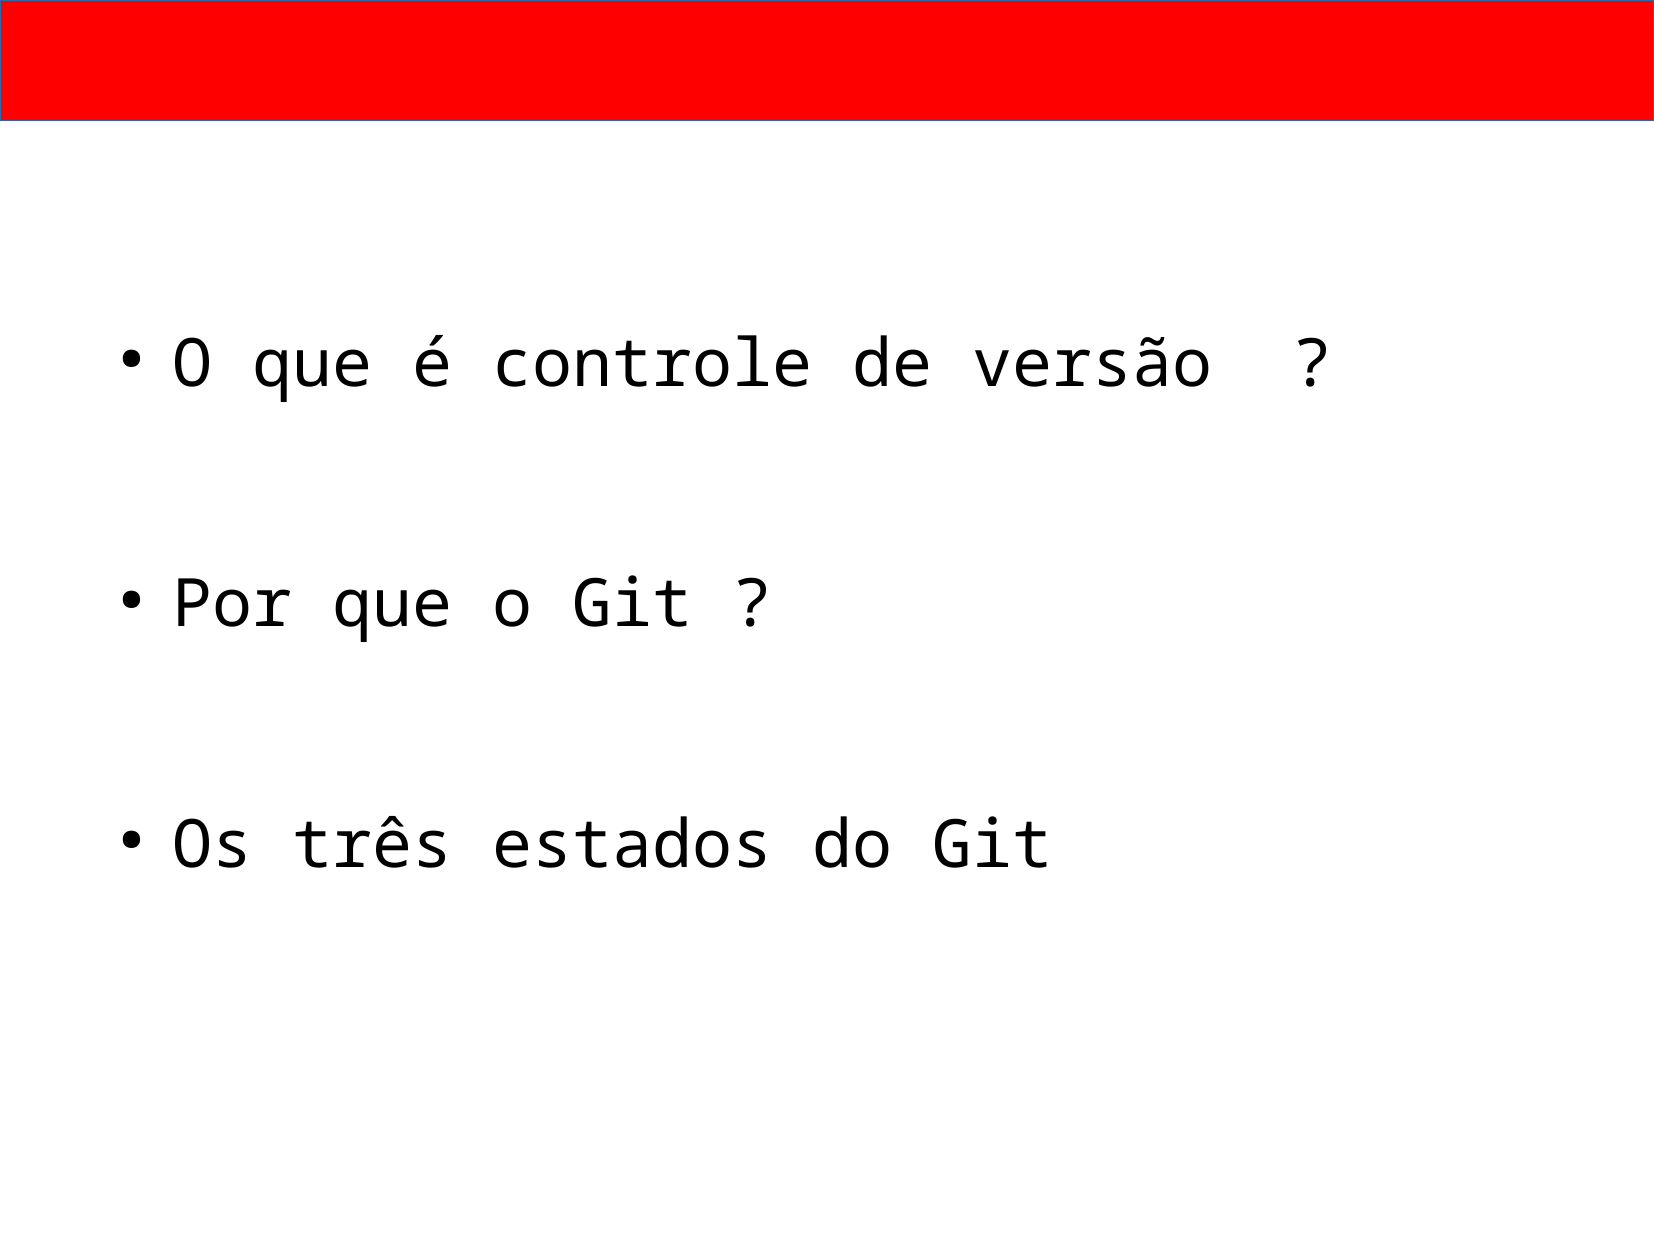

# O que é controle de versão ?
Por que o Git ?
Os três estados do Git